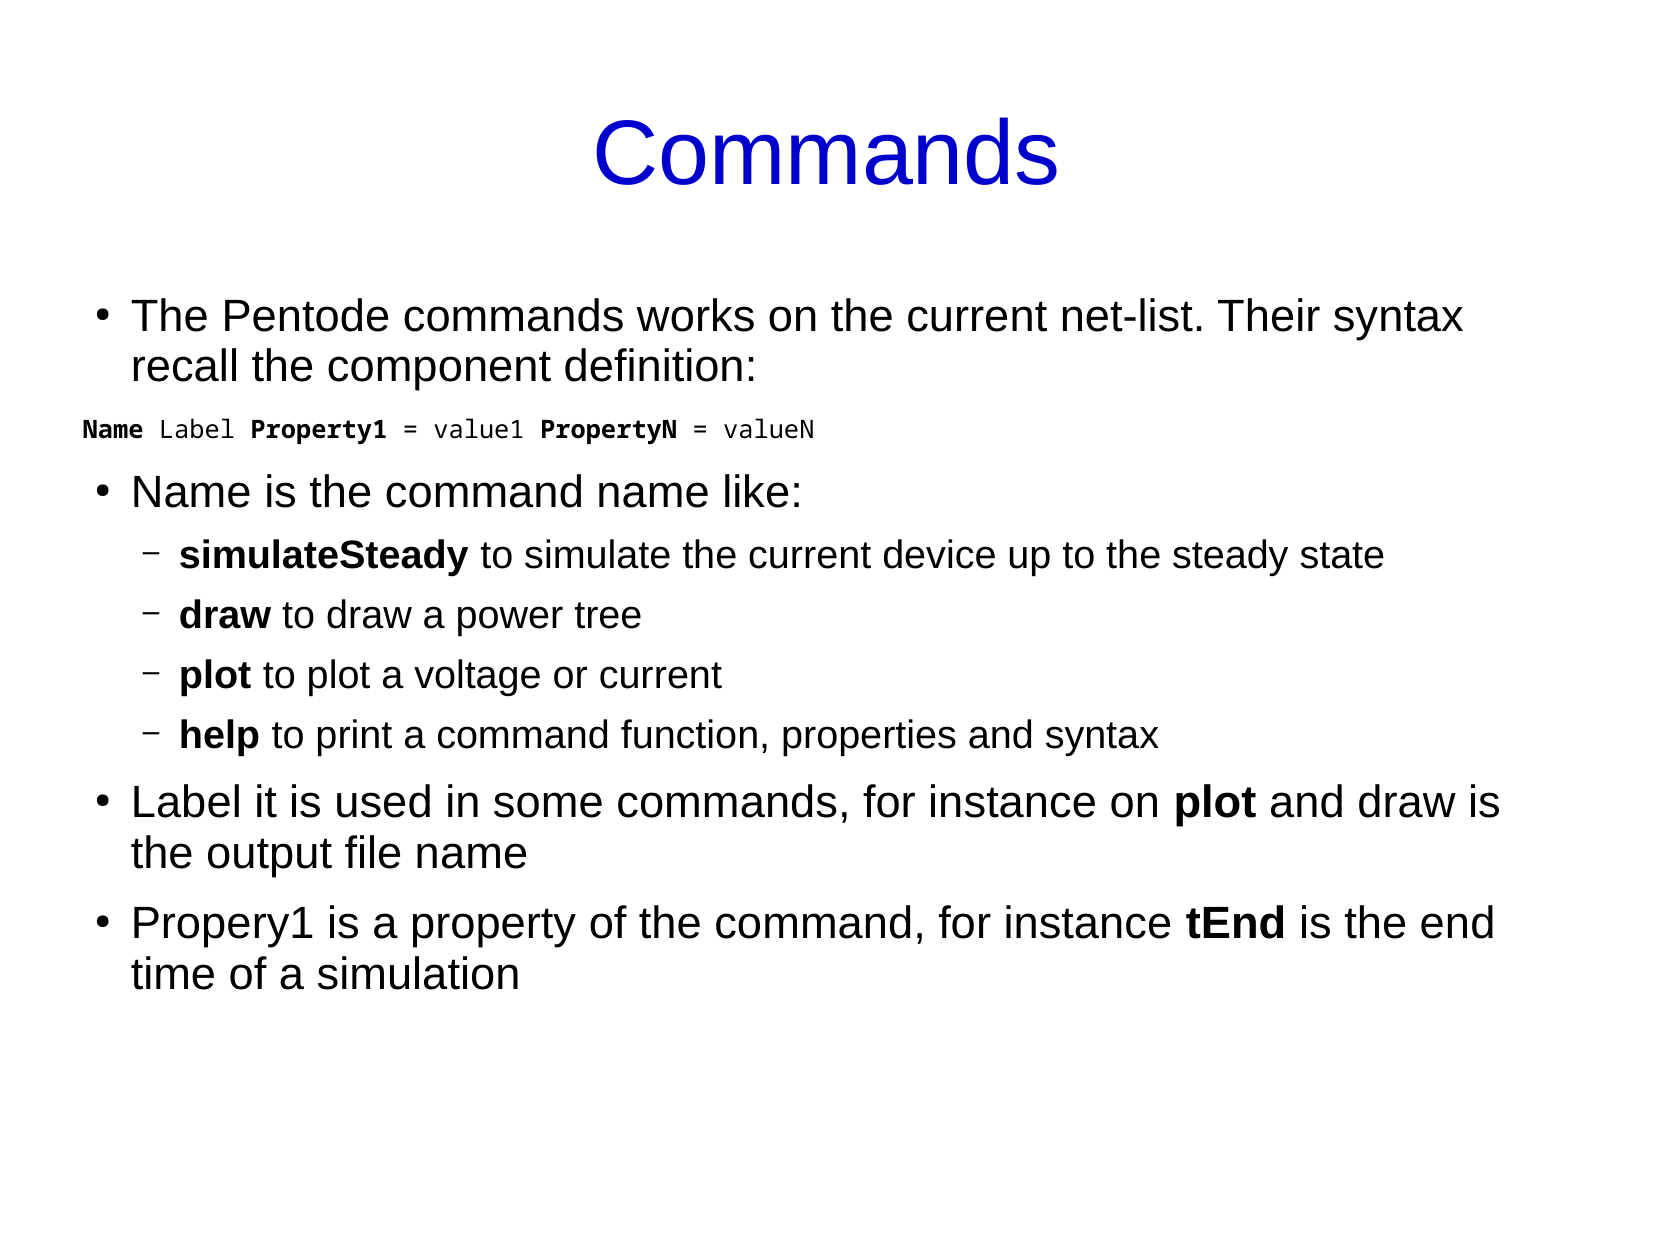

# Commands
The Pentode commands works on the current net-list. Their syntax recall the component definition:
Name Label Property1 = value1 PropertyN = valueN
Name is the command name like:
simulateSteady to simulate the current device up to the steady state
draw to draw a power tree
plot to plot a voltage or current
help to print a command function, properties and syntax
Label it is used in some commands, for instance on plot and draw is the output file name
Propery1 is a property of the command, for instance tEnd is the end time of a simulation